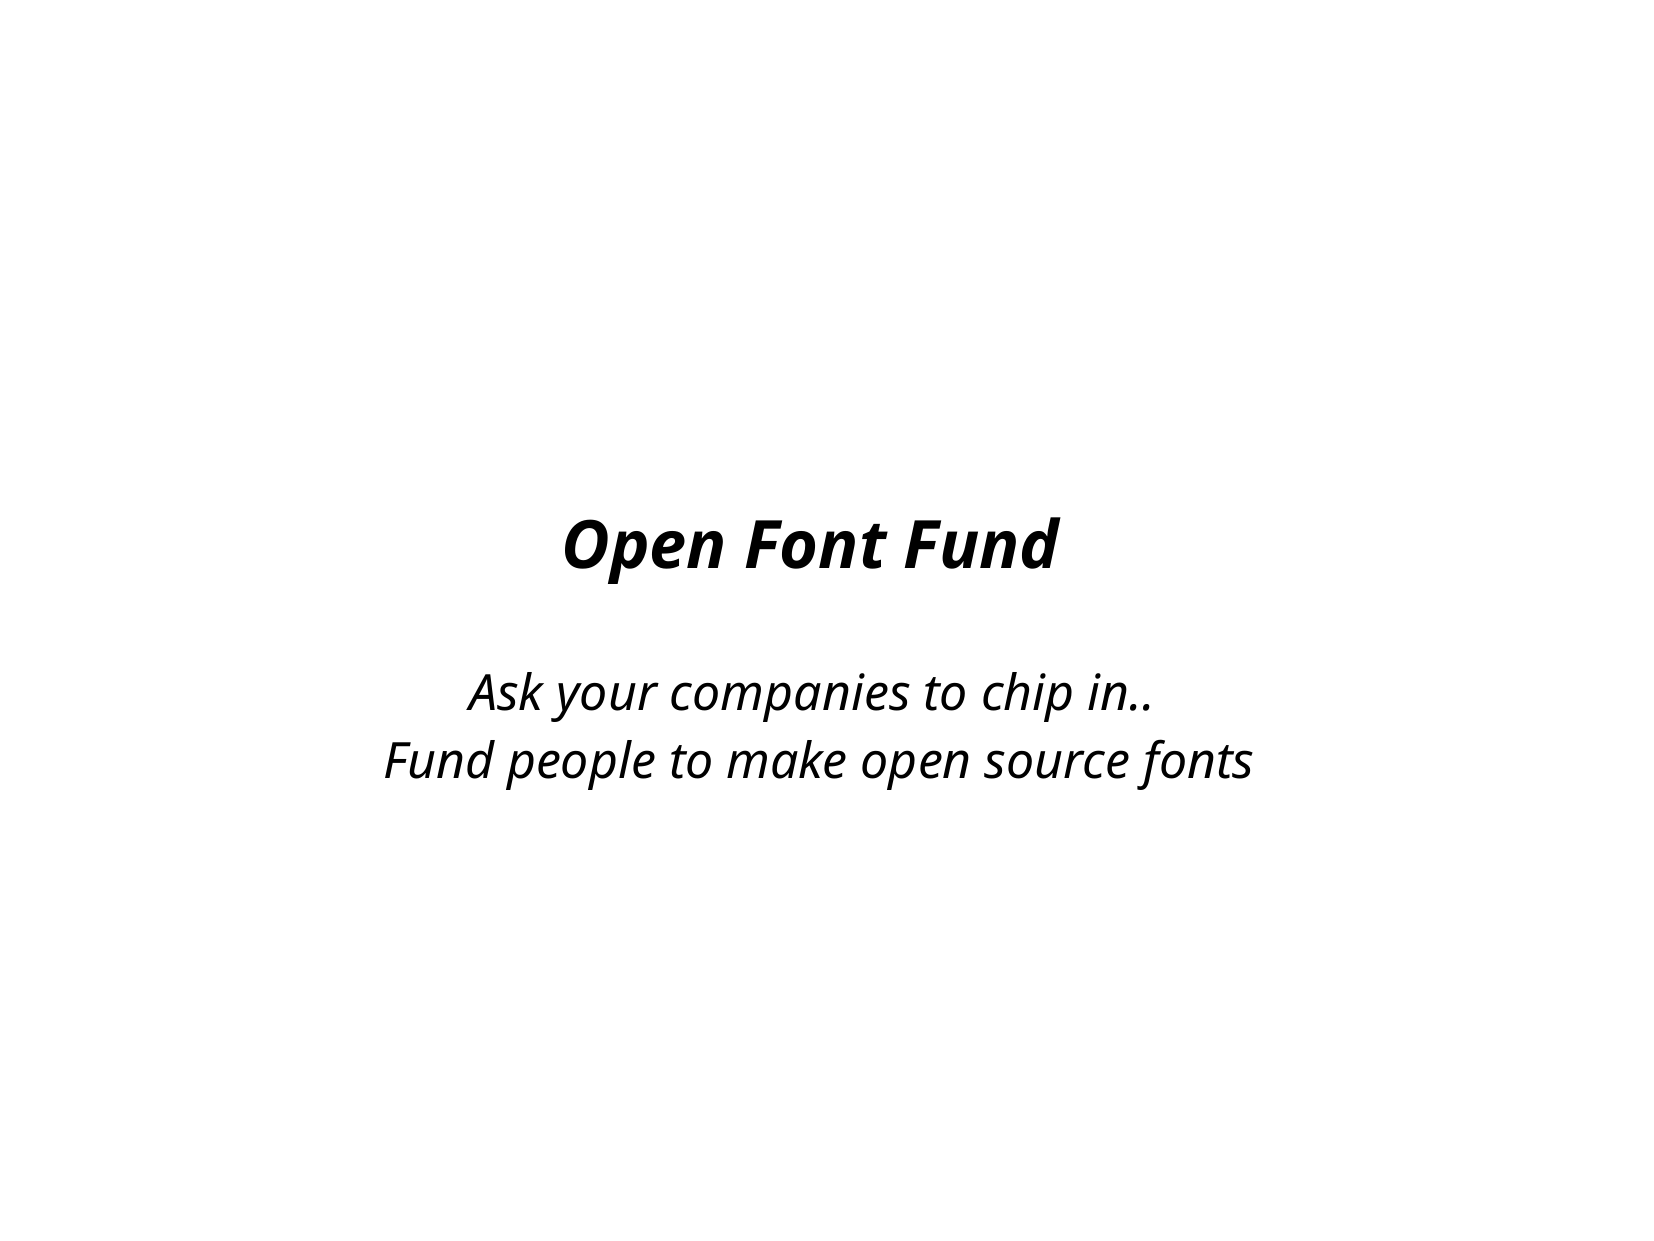

#
Open Font Fund
Ask your companies to chip in..
Fund people to make open source fonts